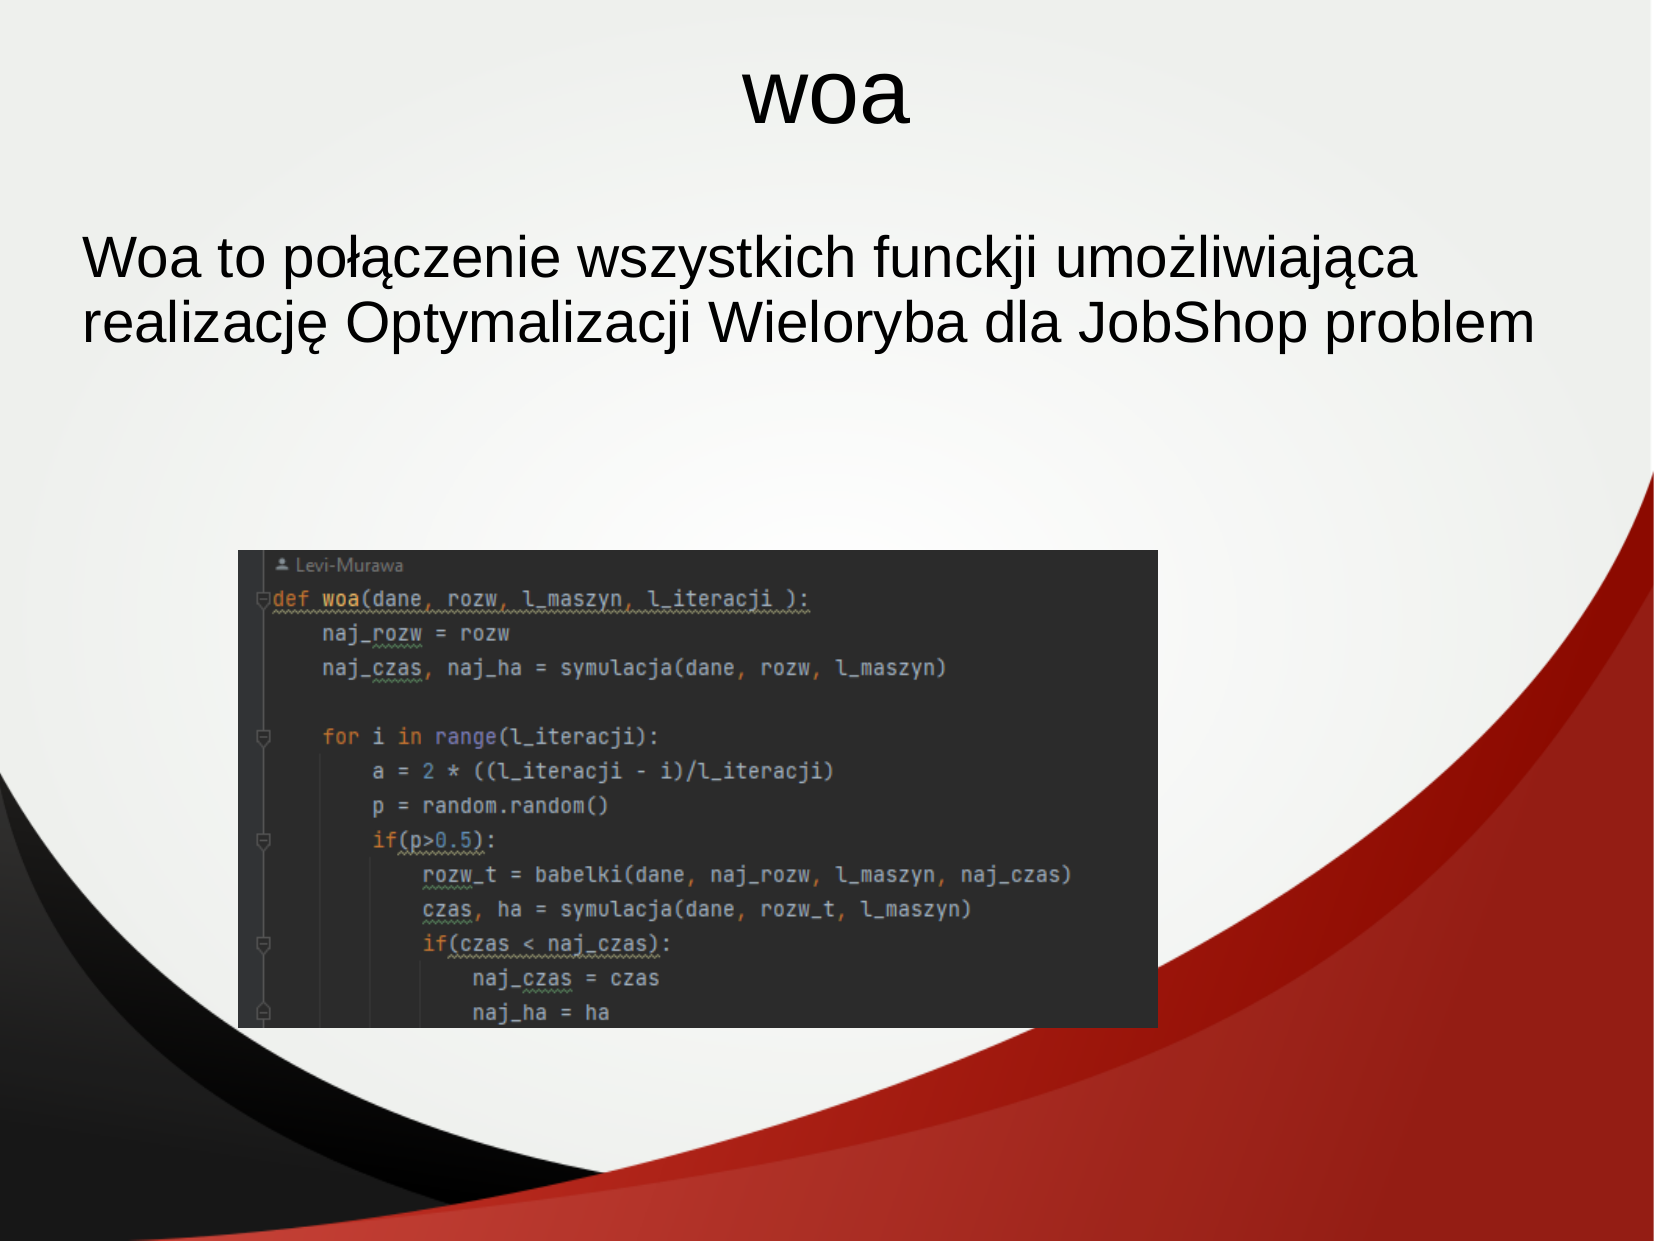

# woa
Woa to połączenie wszystkich funckji umożliwiająca realizację Optymalizacji Wieloryba dla JobShop problem